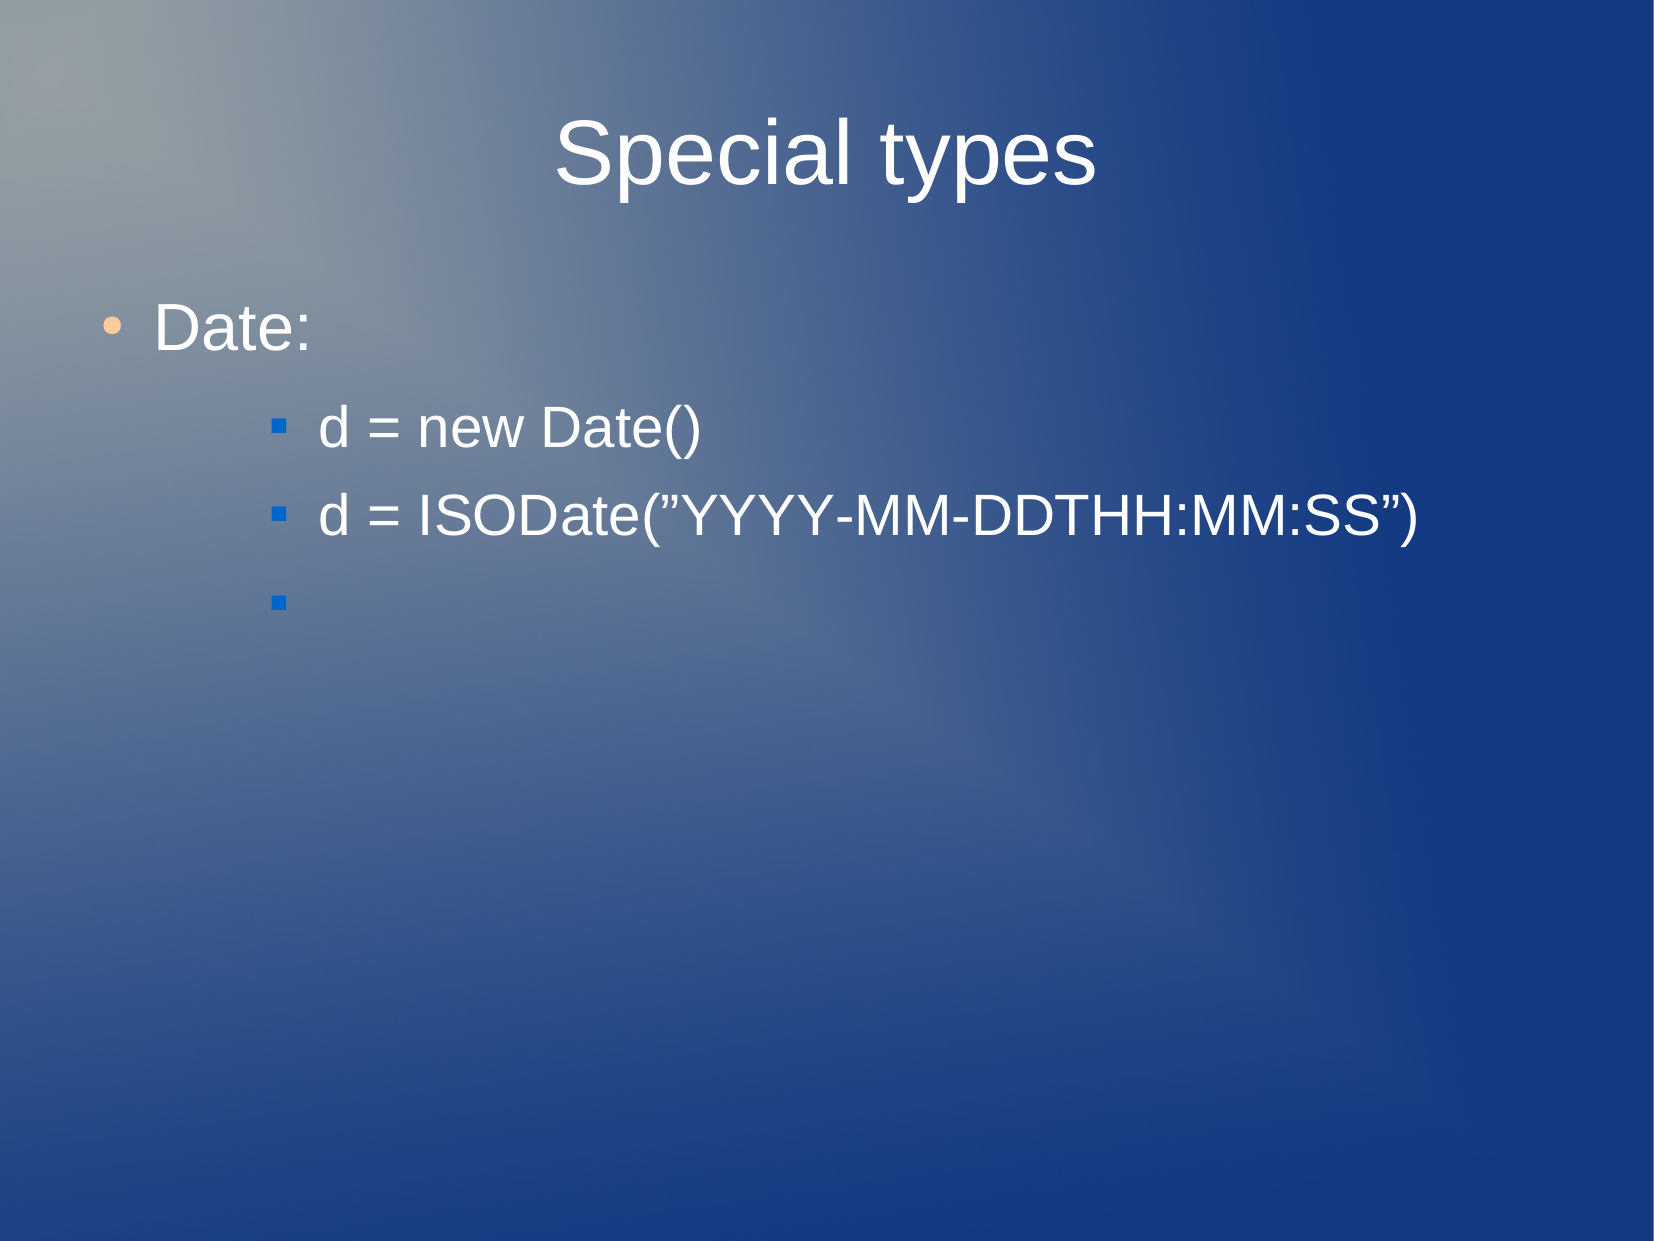

# Special types
Date:
d = new Date()
d = ISODate(”YYYY-MM-DDTHH:MM:SS”)